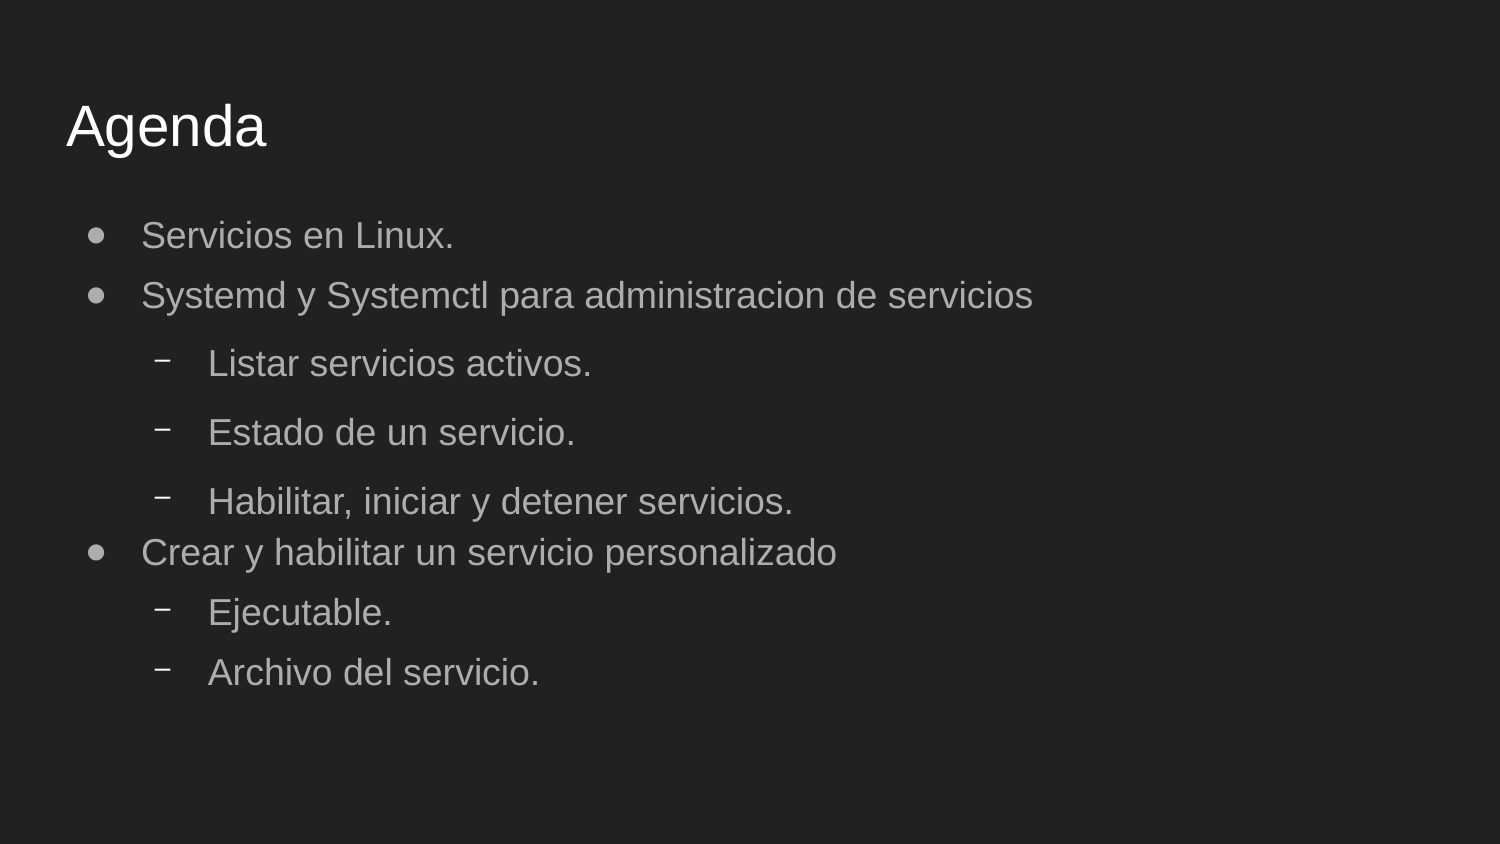

# Agenda
Servicios en Linux.
Systemd y Systemctl para administracion de servicios
Listar servicios activos.
Estado de un servicio.
Habilitar, iniciar y detener servicios.
Crear y habilitar un servicio personalizado
Ejecutable.
Archivo del servicio.